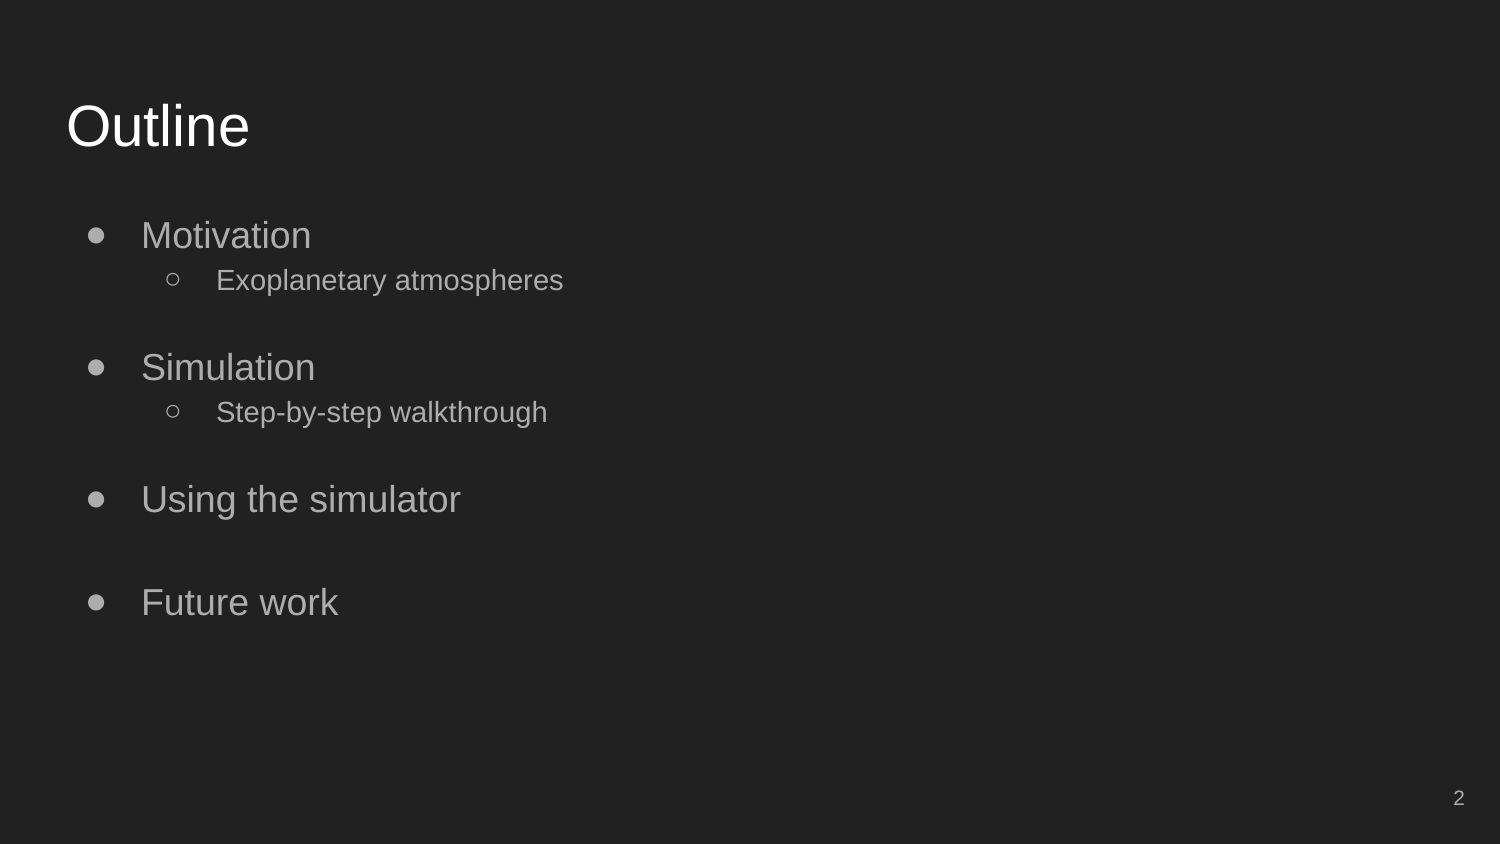

# Outline
Motivation
Exoplanetary atmospheres
Simulation
Step-by-step walkthrough
Using the simulator
Future work